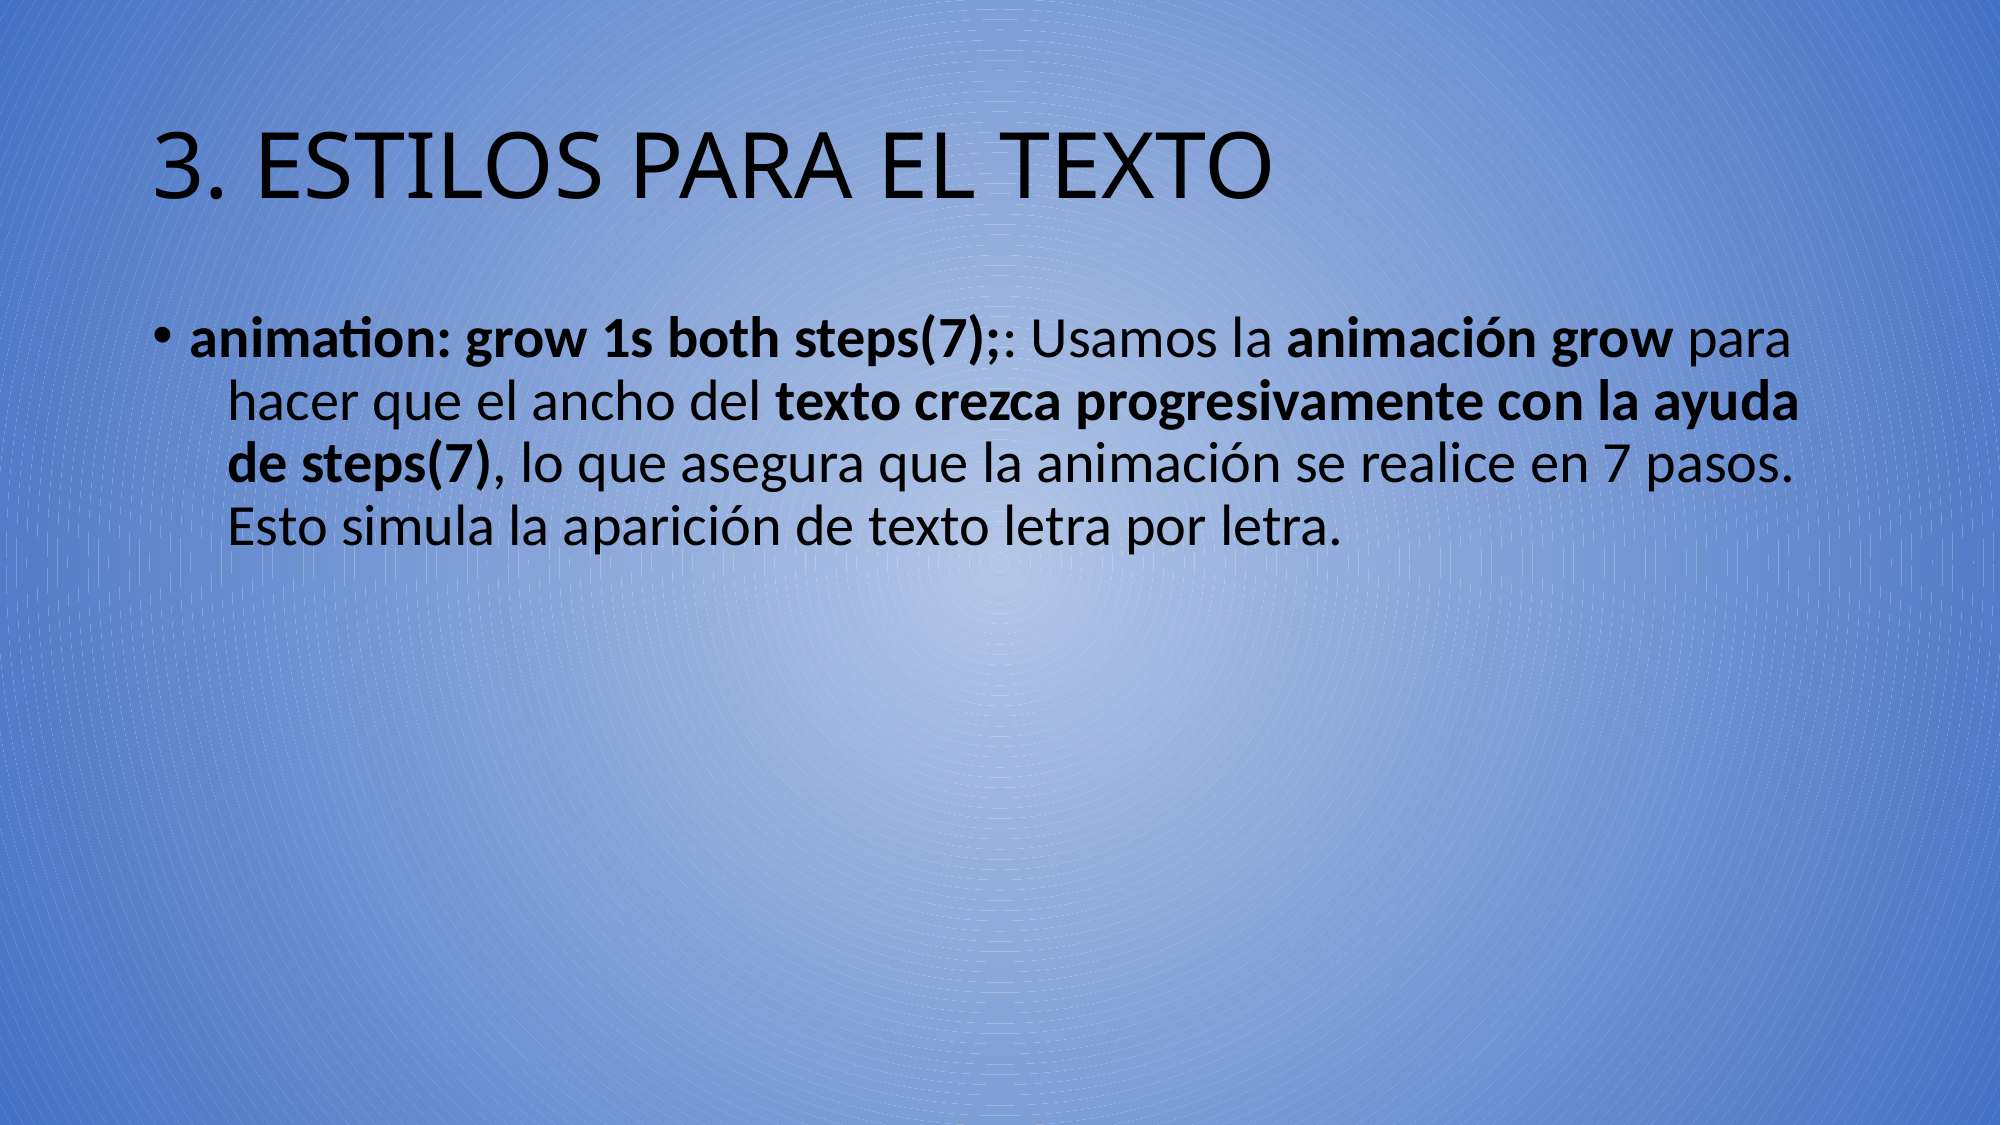

# 3. ESTILOS PARA EL TEXTO
animation: grow 1s both steps(7);: Usamos la animación grow para hacer que el ancho del texto crezca progresivamente con la ayuda de steps(7), lo que asegura que la animación se realice en 7 pasos. Esto simula la aparición de texto letra por letra.